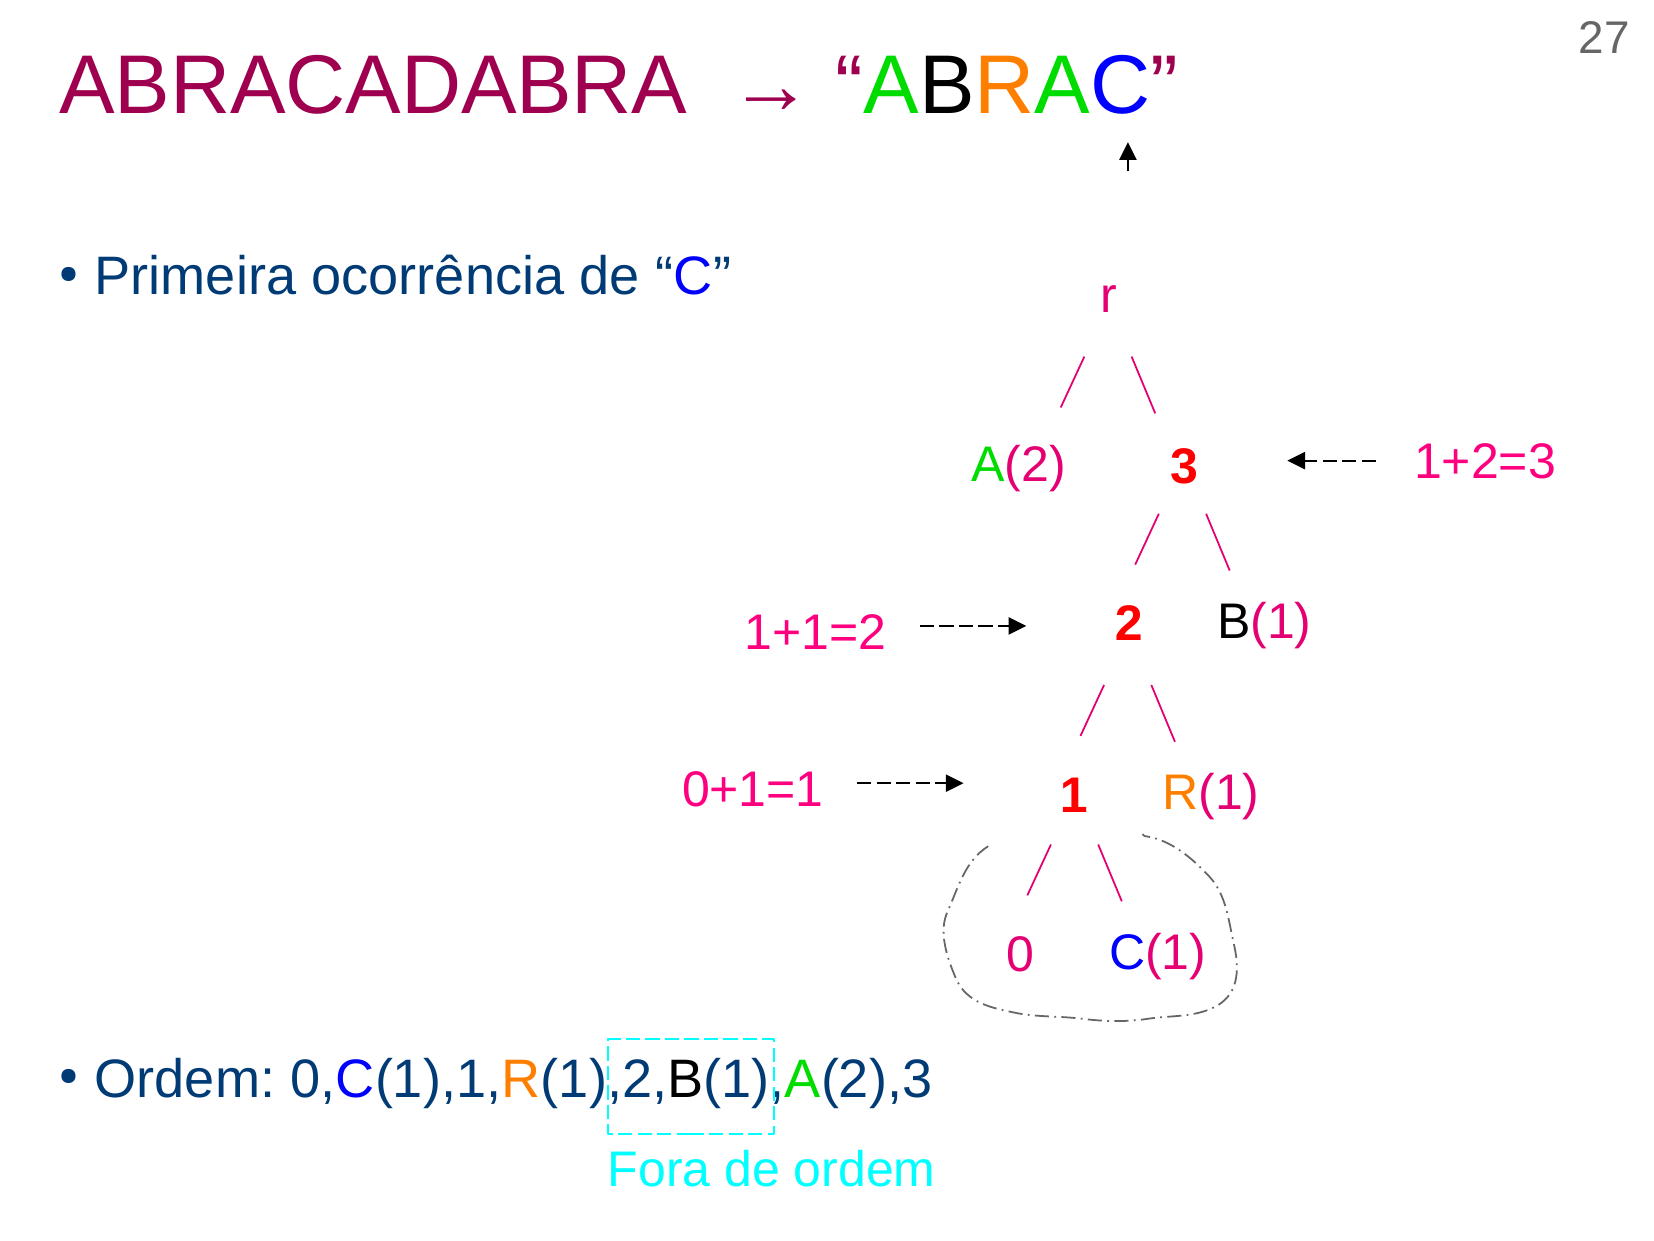

27
ABRACADABRA → “ABRAC”
# Primeira ocorrência de “C”
Ordem: 0,C(1),1,R(1),2,B(1),A(2),3
r
1+2=3
A(2)
3
B(1)
2
1+1=2
0+1=1
R(1)
1
C(1)
0
Fora de ordem